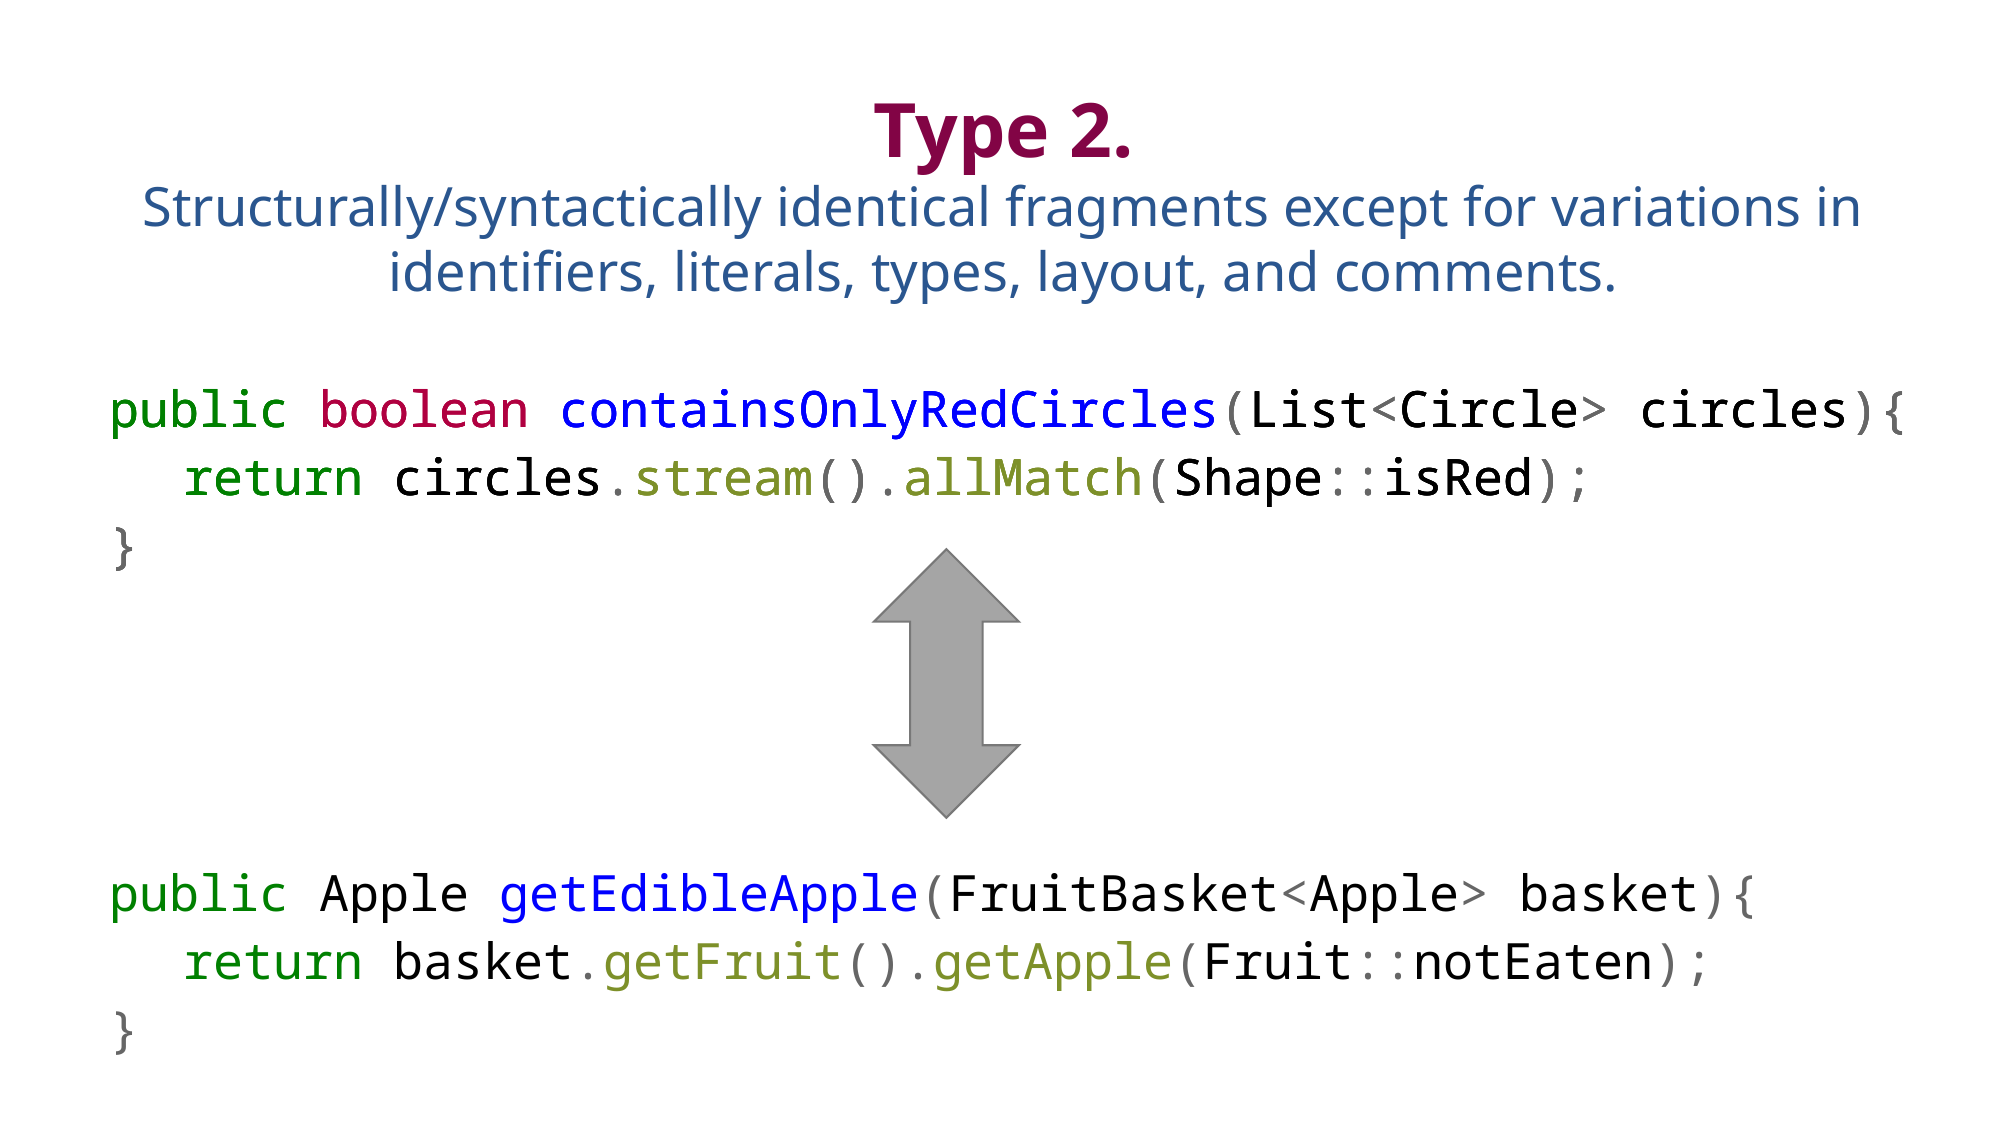

Type 2.
Structurally/syntactically identical fragments except for variations in identifiers, literals, types, layout, and comments.
public boolean containsOnlyRedCircles(List<Circle> circles){
	return circles.stream().allMatch(Shape::isRed);
}
public boolean containsOnlyRedCircles(List<Circle> circles){
	return circles.stream().allMatch(Shape::isRed);
}
public boolean containsOnlyRedCircles(List<Circle> circles){
	return circles.stream().allMatch(Shape::isRed);
}
public Apple getEdibleApple(FruitBasket<Apple> basket){
	return basket.getFruit().getApple(Fruit::notEaten);
}